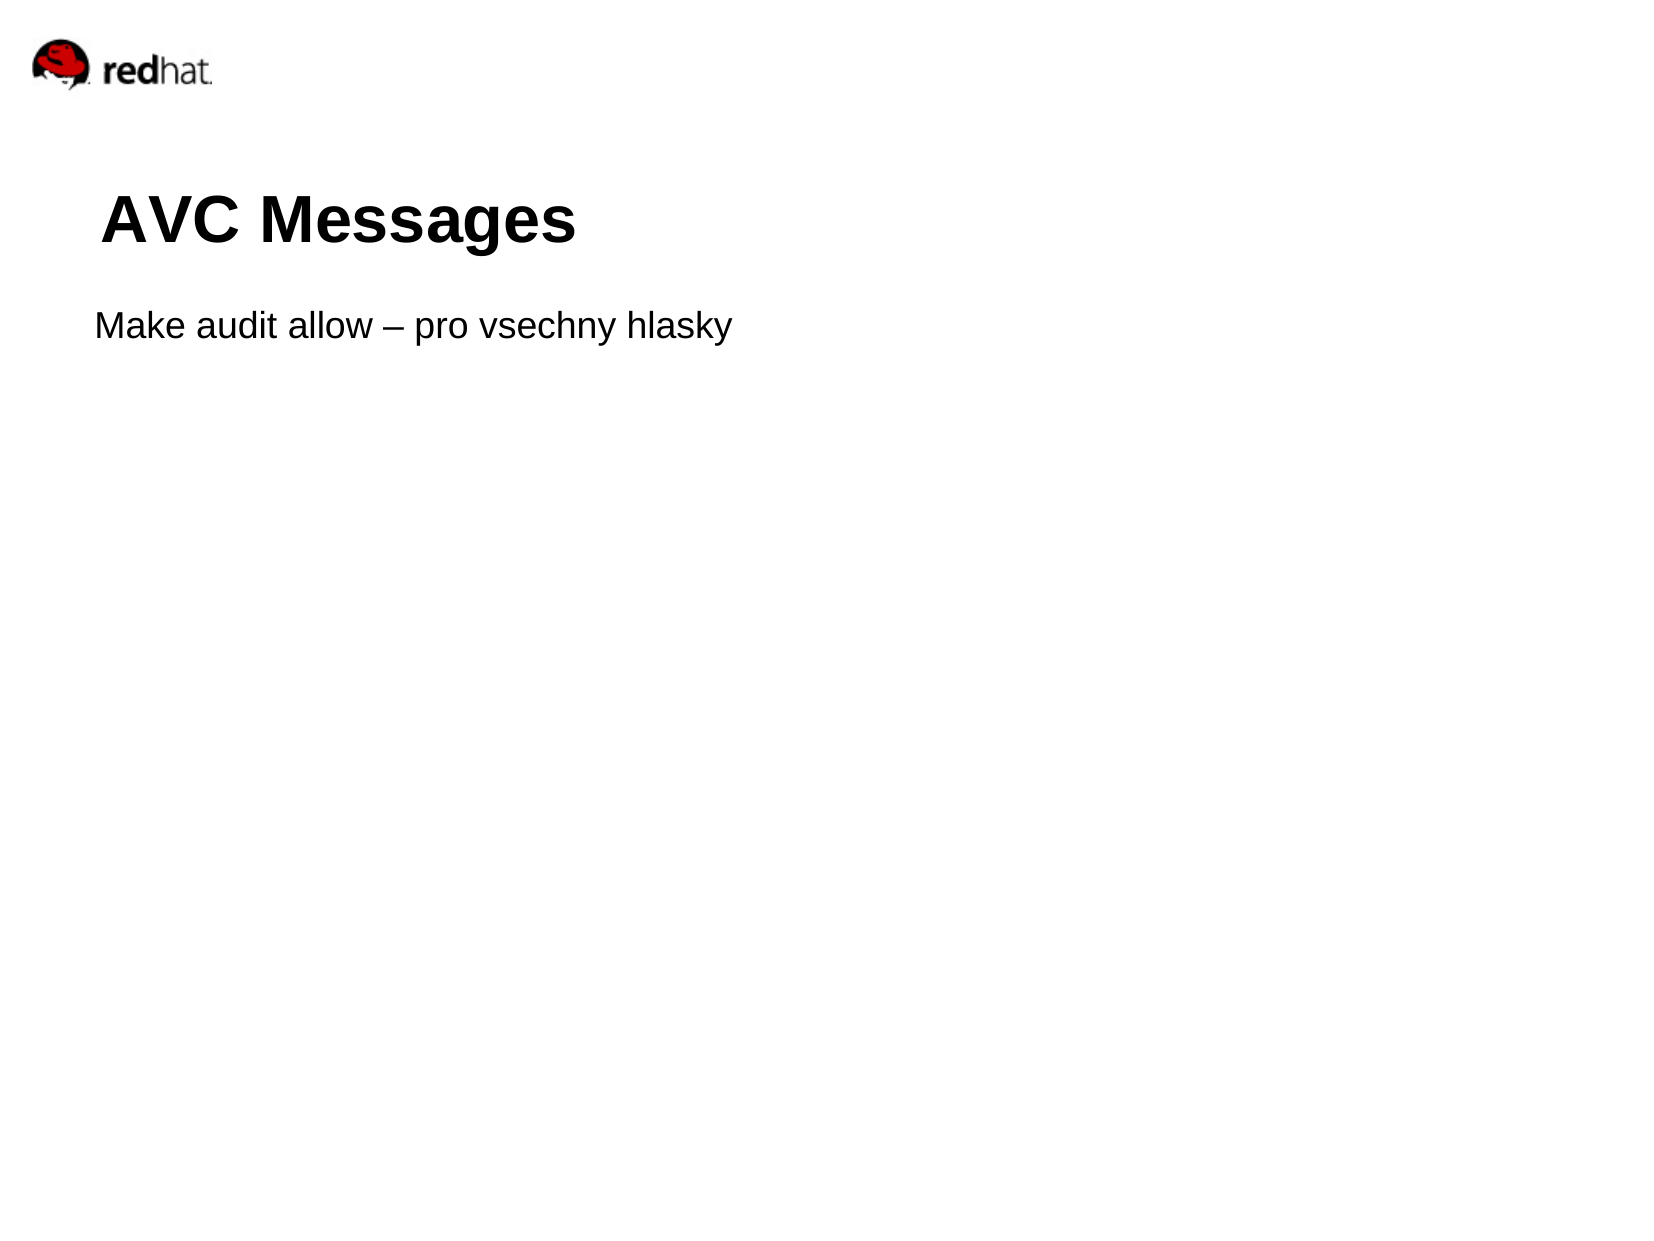

# AVC Messages
Make audit allow – pro vsechny hlasky